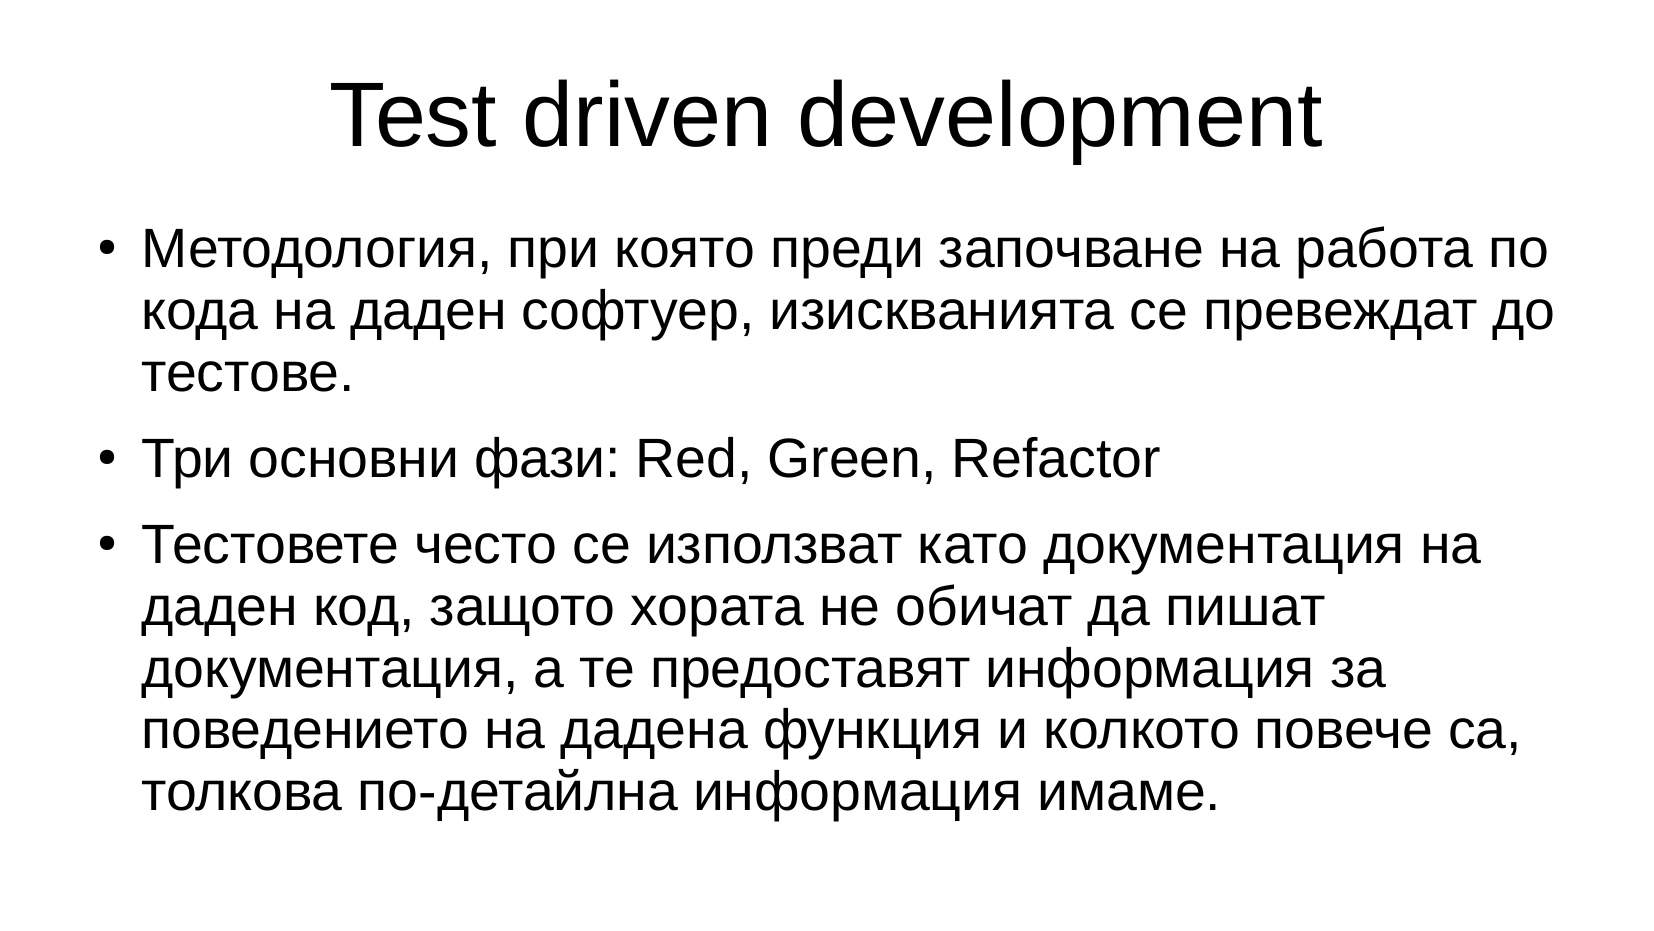

# Test driven development
Методология, при която преди започване на работа по кода на даден софтуер, изискванията се превеждат до тестове.
Три основни фази: Red, Green, Refactor
Тестовете често се използват като документация на даден код, защото хората не обичат да пишат документация, а те предоставят информация за поведението на дадена функция и колкото повече са, толкова по-детайлна информация имаме.